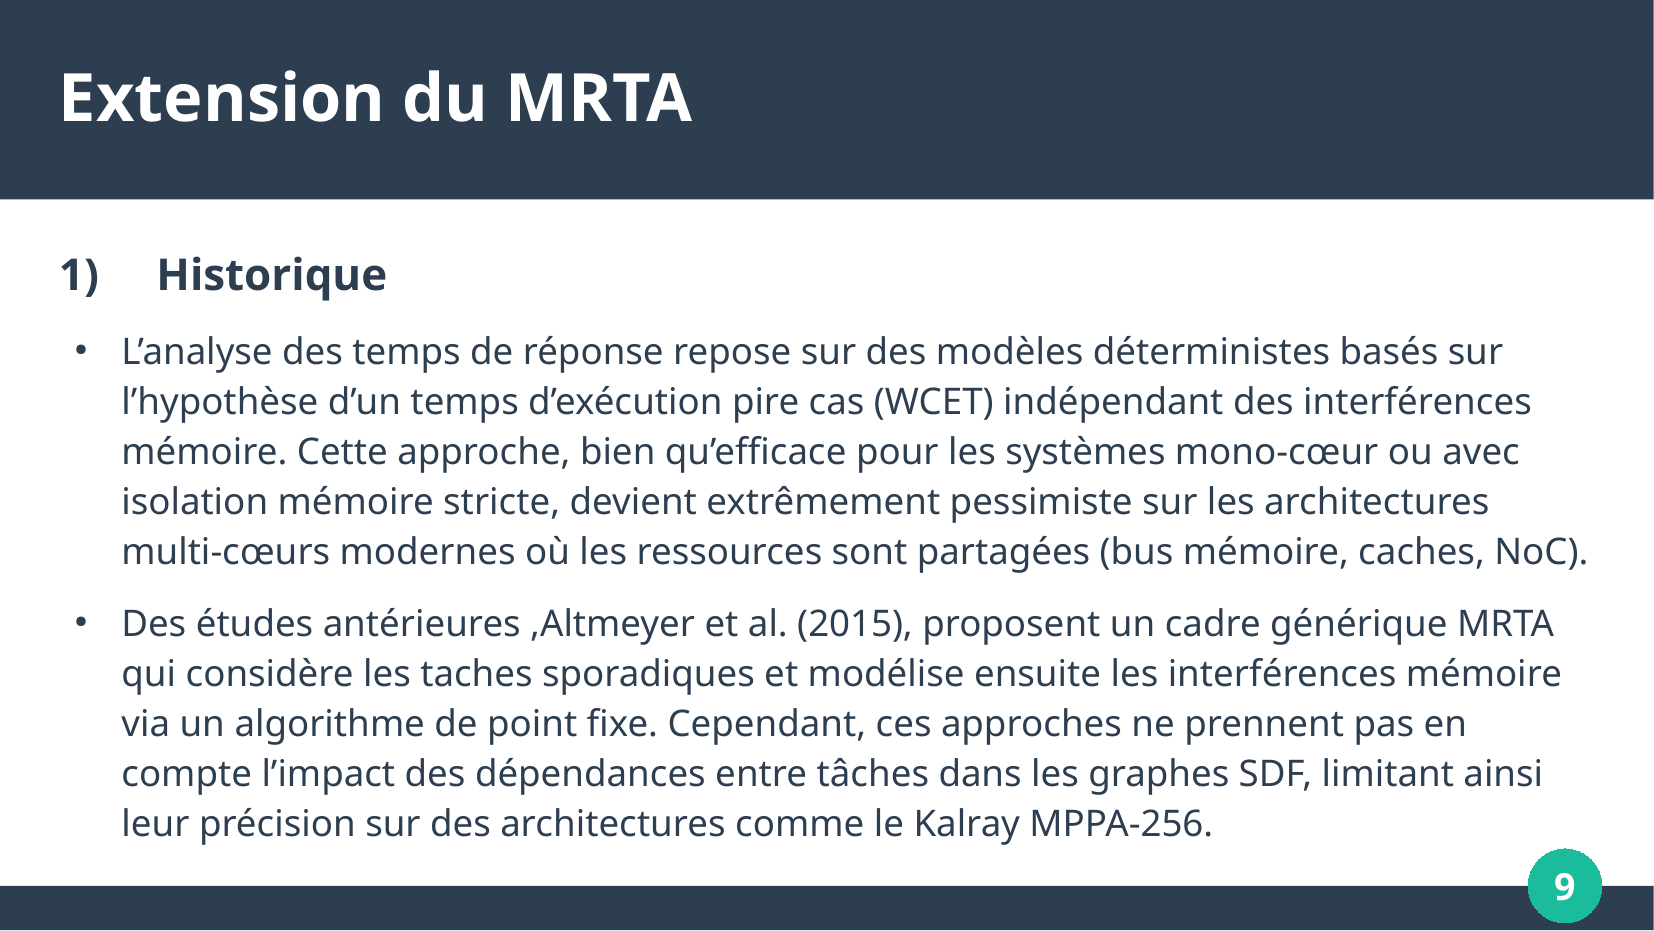

# Extension du MRTA
1) Historique
L’analyse des temps de réponse repose sur des modèles déterministes basés sur l’hypothèse d’un temps d’exécution pire cas (WCET) indépendant des interférences mémoire. Cette approche, bien qu’efficace pour les systèmes mono-cœur ou avec isolation mémoire stricte, devient extrêmement pessimiste sur les architectures multi-cœurs modernes où les ressources sont partagées (bus mémoire, caches, NoC).
Des études antérieures ,Altmeyer et al. (2015), proposent un cadre générique MRTA qui considère les taches sporadiques et modélise ensuite les interférences mémoire via un algorithme de point fixe. Cependant, ces approches ne prennent pas en compte l’impact des dépendances entre tâches dans les graphes SDF, limitant ainsi leur précision sur des architectures comme le Kalray MPPA-256.
9